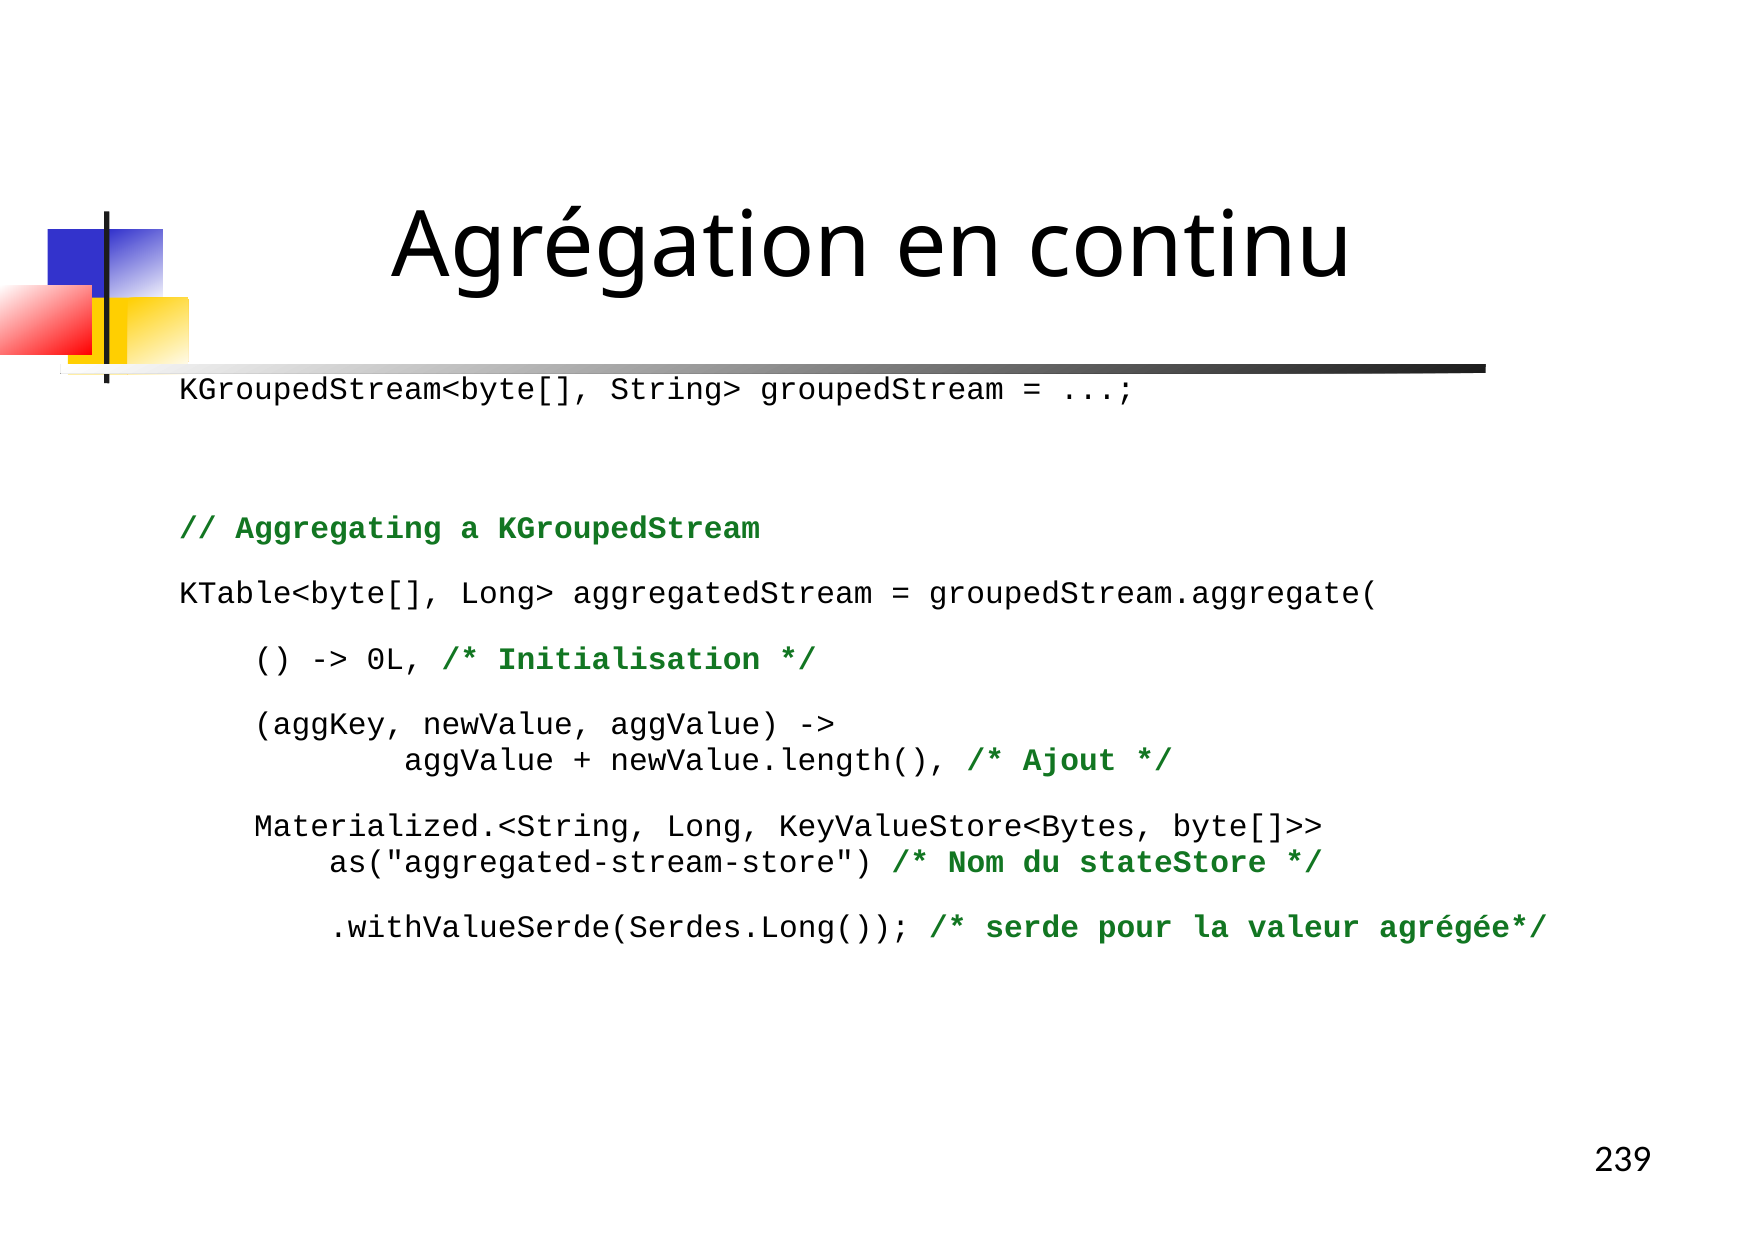

# Agrégation en continu
KGroupedStream<byte[], String> groupedStream = ...;
// Aggregating a KGroupedStream
KTable<byte[], Long> aggregatedStream = groupedStream.aggregate(
 () -> 0L, /* Initialisation */
 (aggKey, newValue, aggValue) ->
 aggValue + newValue.length(), /* Ajout */
 Materialized.<String, Long, KeyValueStore<Bytes, byte[]>>
 as("aggregated-stream-store") /* Nom du stateStore */
 .withValueSerde(Serdes.Long()); /* serde pour la valeur agrégée*/